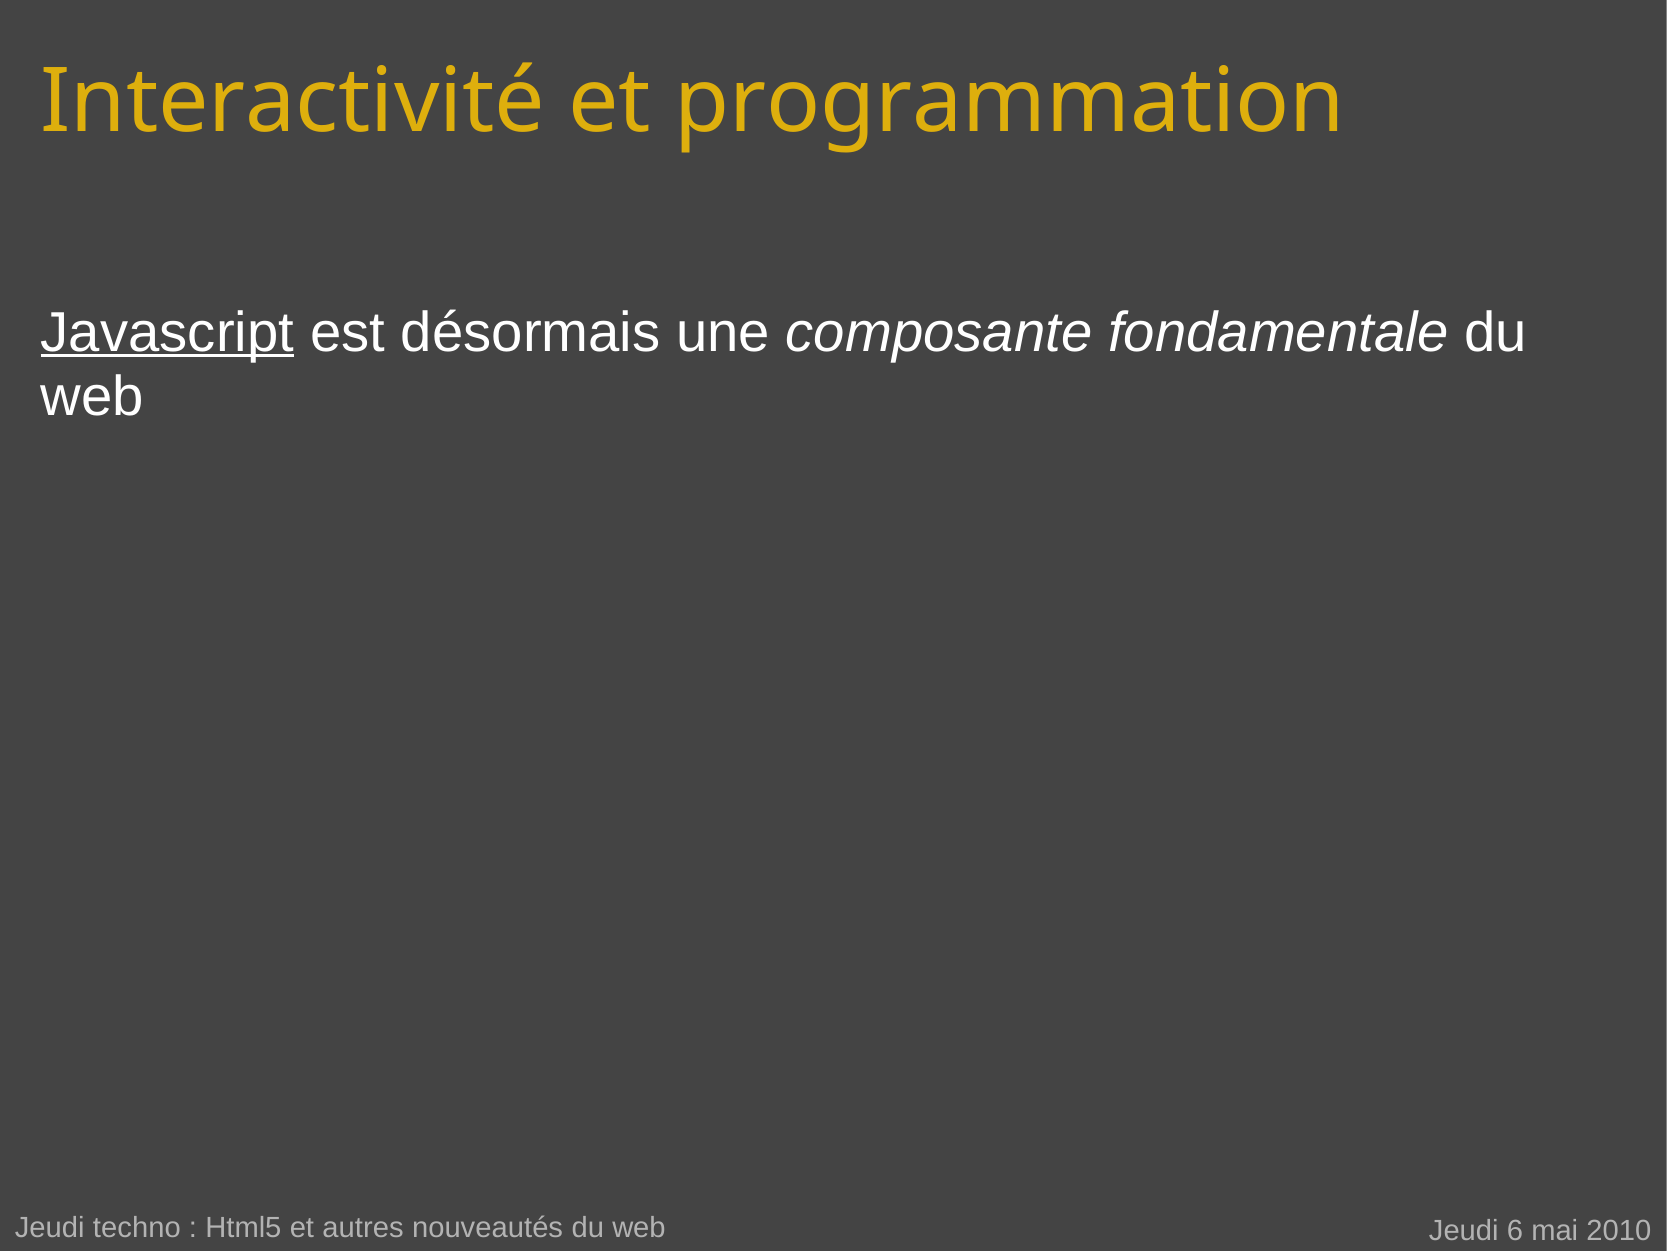

# Interactivité et programmation
Javascript est désormais une composante fondamentale du web
Jeudi techno : Html5 et autres nouveautés du web
Jeudi 6 mai 2010